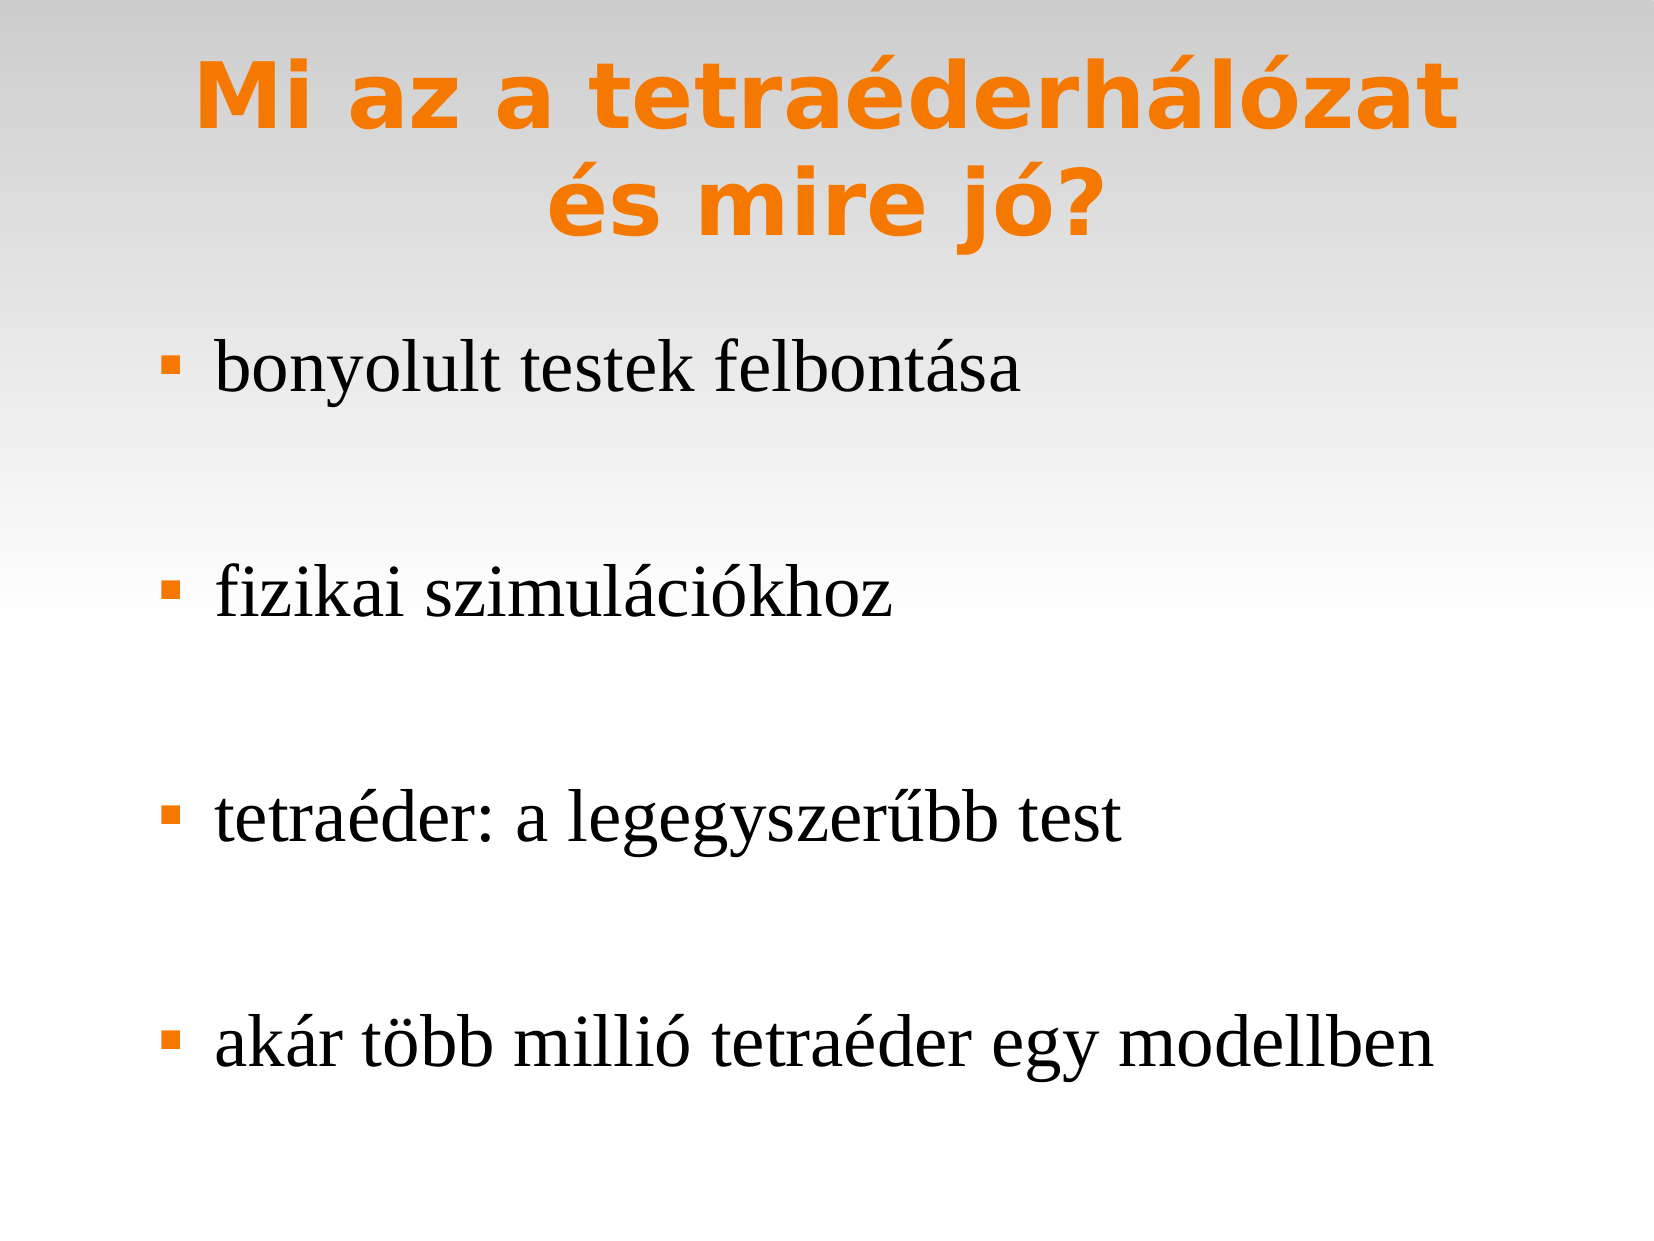

# Mi az a tetraéderhálózat és mire jó?
bonyolult testek felbontása
fizikai szimulációkhoz
tetraéder: a legegyszerűbb test
akár több millió tetraéder egy modellben